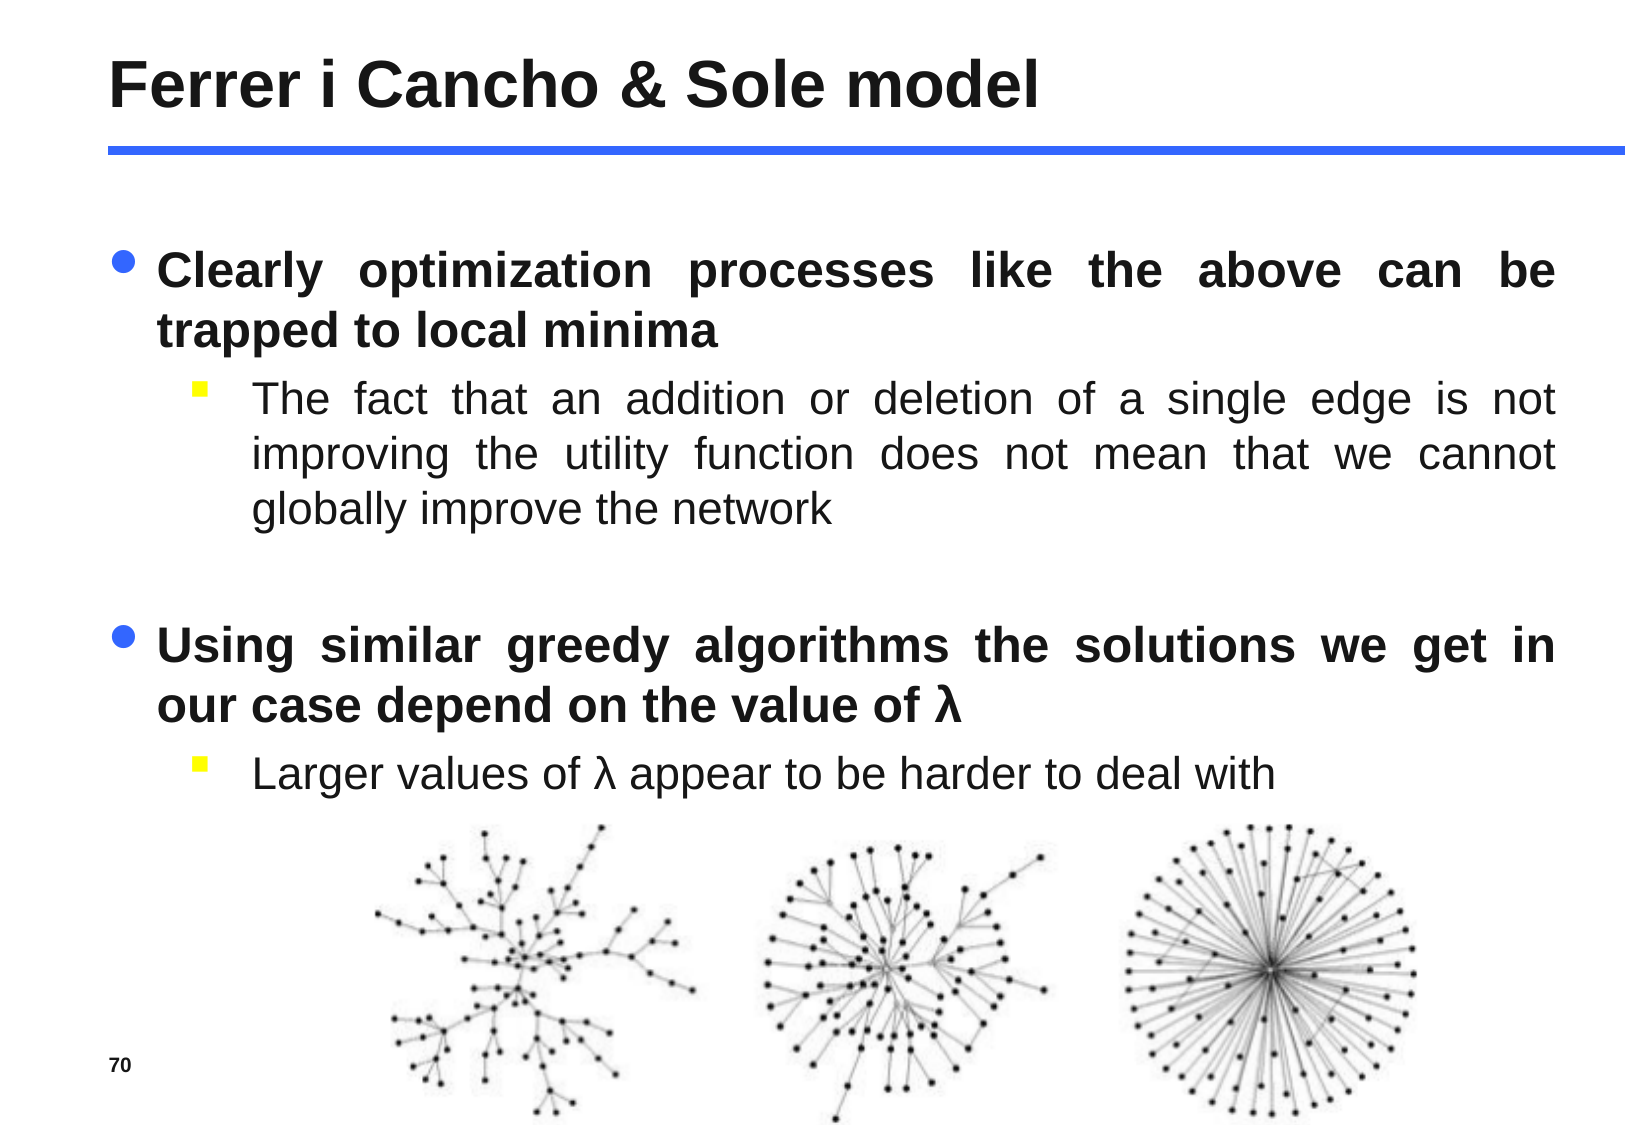

# Ferrer i Cancho & Sole model
Clearly optimization processes like the above can be trapped to local minima
The fact that an addition or deletion of a single edge is not improving the utility function does not mean that we cannot globally improve the network
Using similar greedy algorithms the solutions we get in our case depend on the value of λ
Larger values of λ appear to be harder to deal with